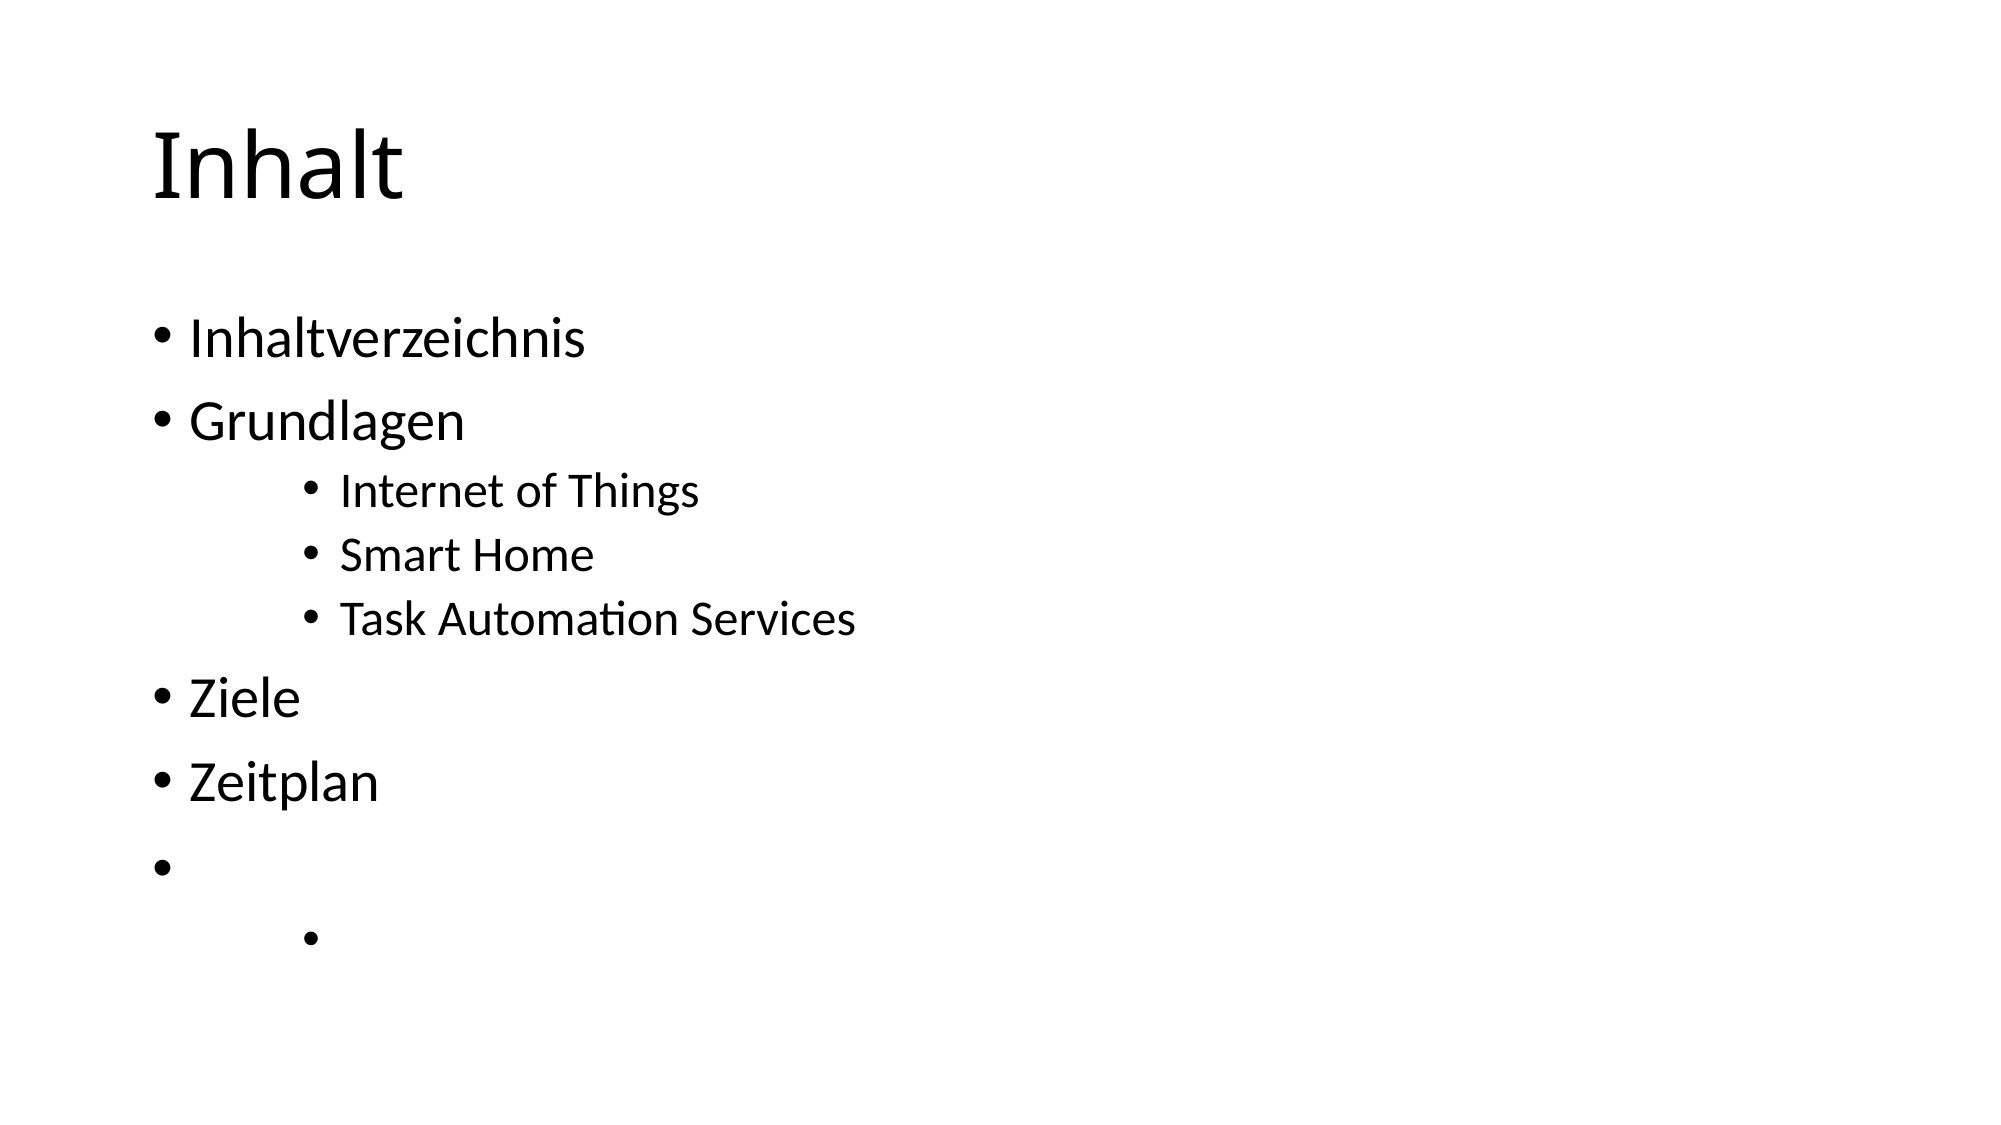

# Inhalt
Inhaltverzeichnis
Grundlagen
Internet of Things
Smart Home
Task Automation Services
Ziele
Zeitplan